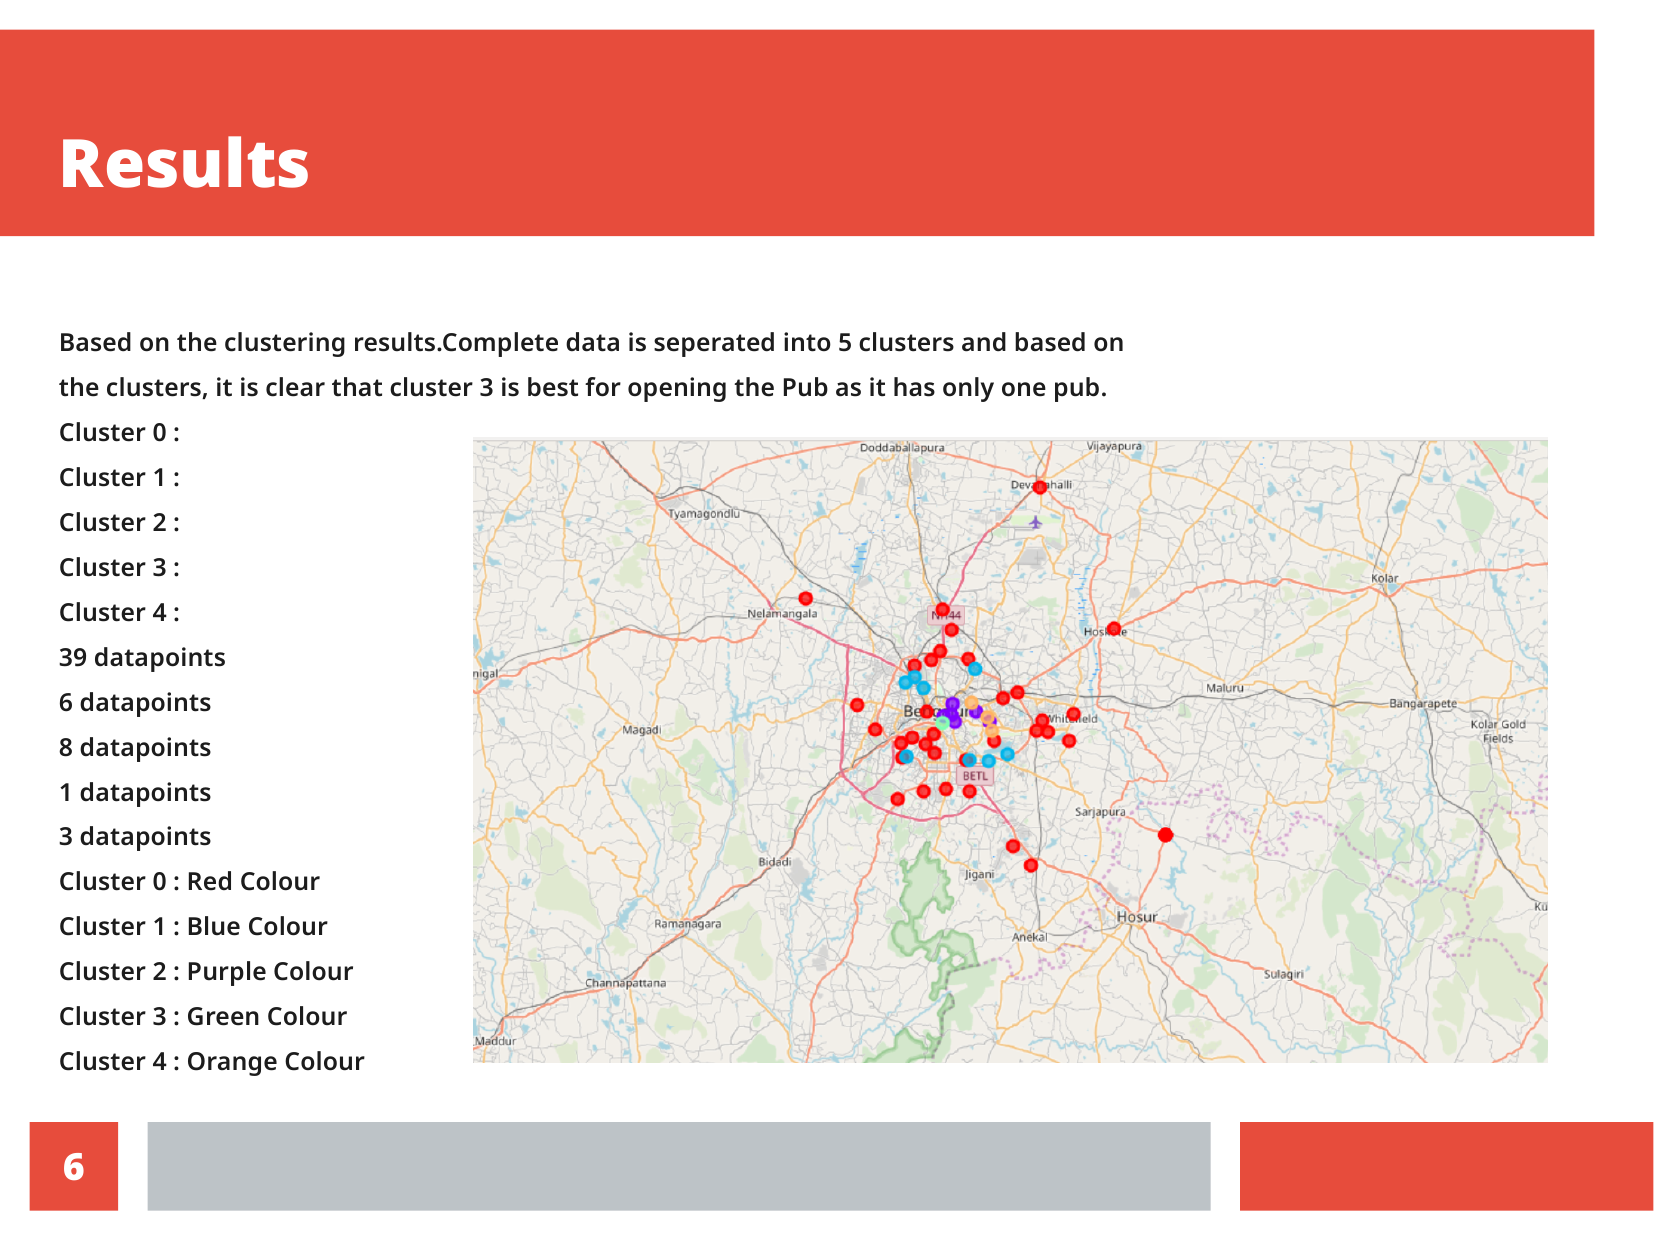

# Results
Based on the clustering results.Complete data is seperated into 5 clusters and based on
the clusters, it is clear that cluster 3 is best for opening the Pub as it has only one pub.
Cluster 0 :
Cluster 1 :
Cluster 2 :
Cluster 3 :
Cluster 4 :
39 datapoints
6 datapoints
8 datapoints
1 datapoints
3 datapoints
Cluster 0 : Red Colour
Cluster 1 : Blue Colour
Cluster 2 : Purple Colour
Cluster 3 : Green Colour
Cluster 4 : Orange Colour
6